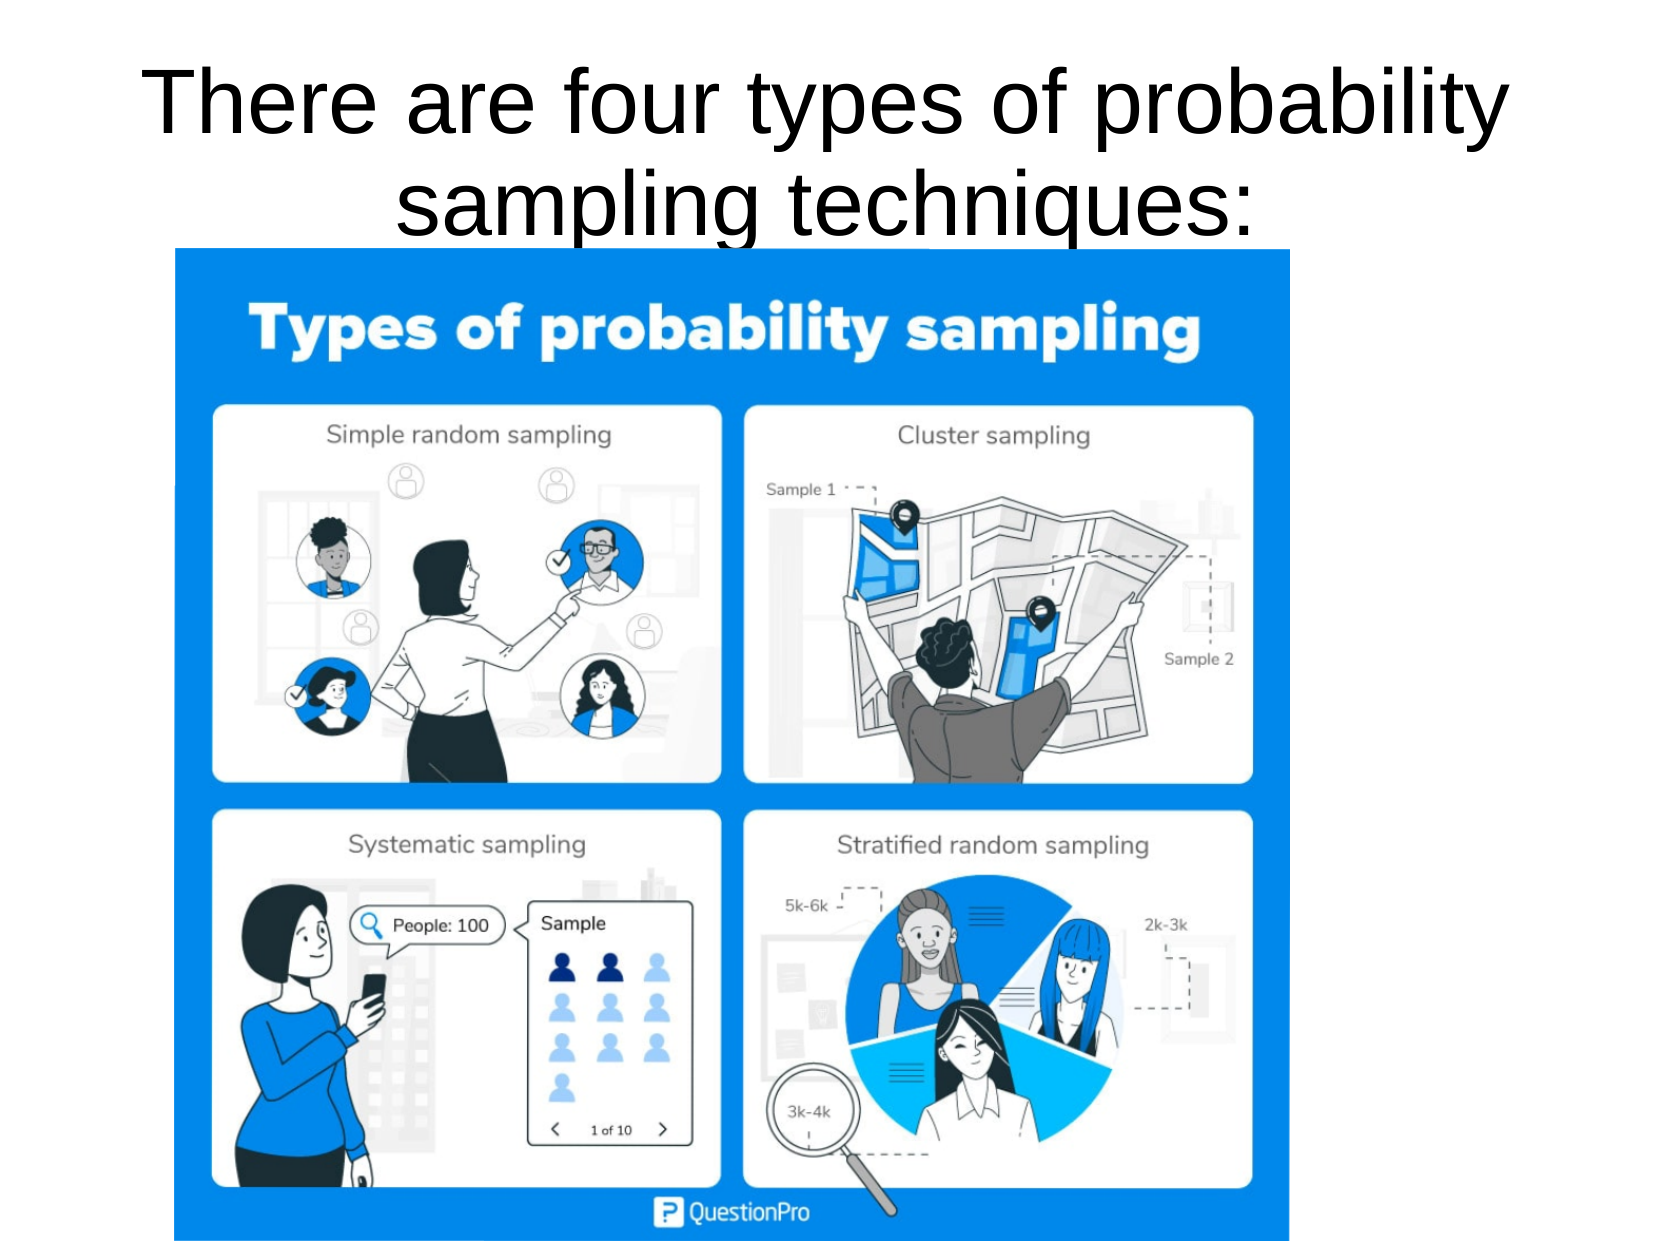

# There are four types of probability sampling techniques: